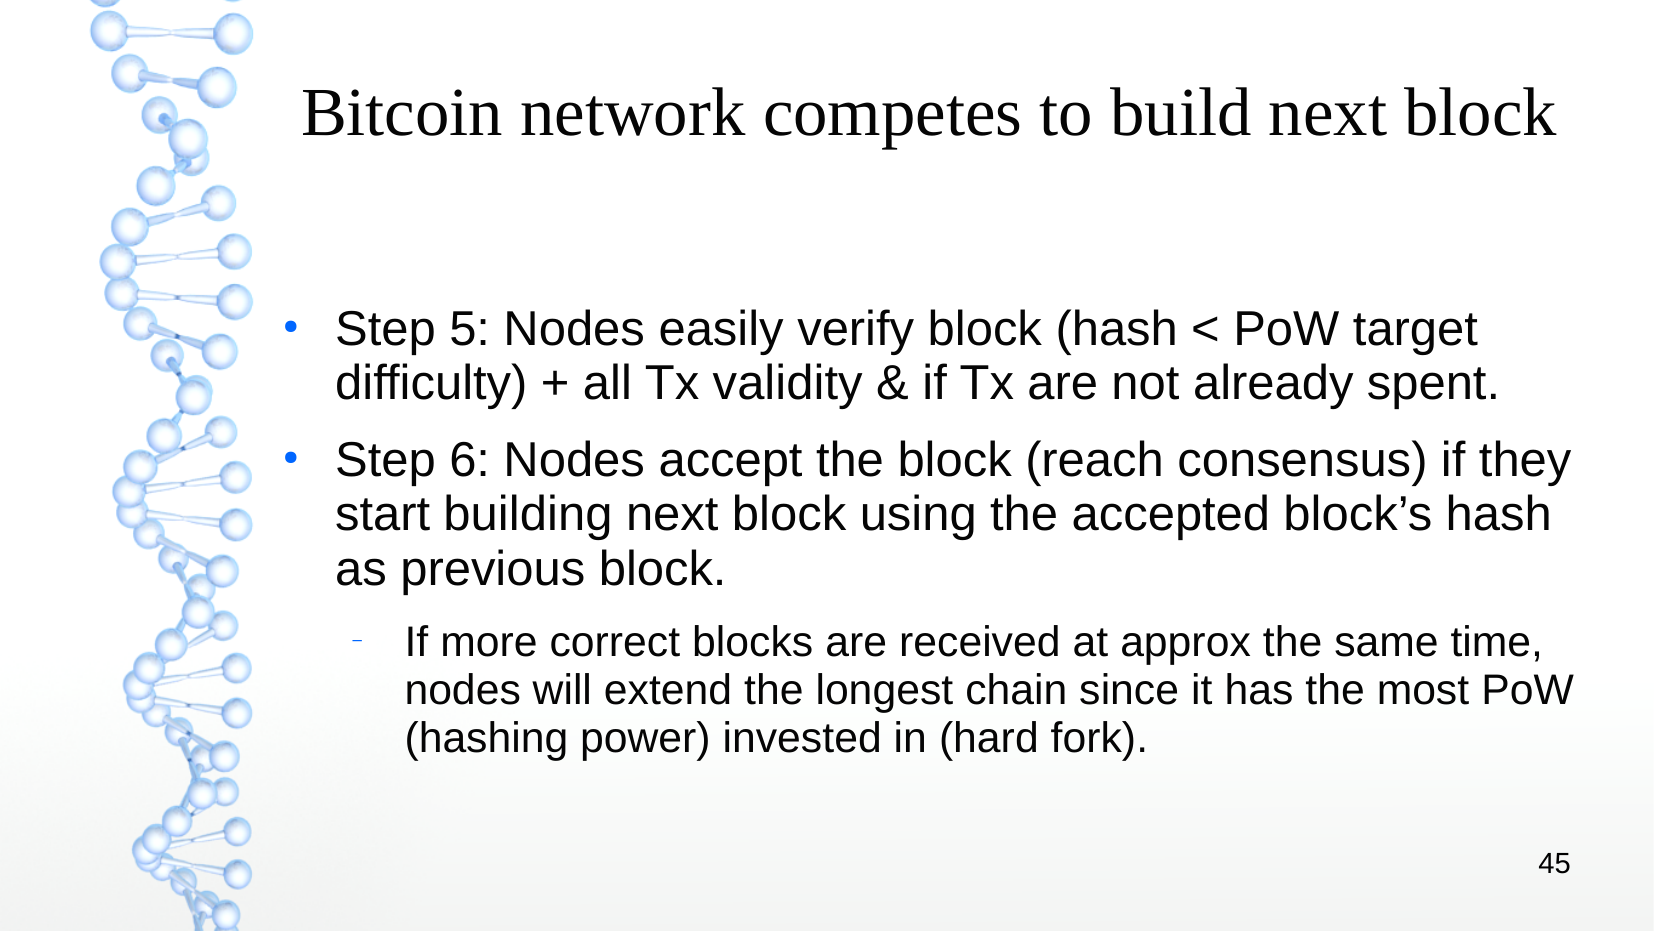

# Bitcoin network competes to build next block
Step 5: Nodes easily verify block (hash < PoW target difficulty) + all Tx validity & if Tx are not already spent.
Step 6: Nodes accept the block (reach consensus) if they start building next block using the accepted block’s hash as previous block.
If more correct blocks are received at approx the same time, nodes will extend the longest chain since it has the most PoW (hashing power) invested in (hard fork).
45